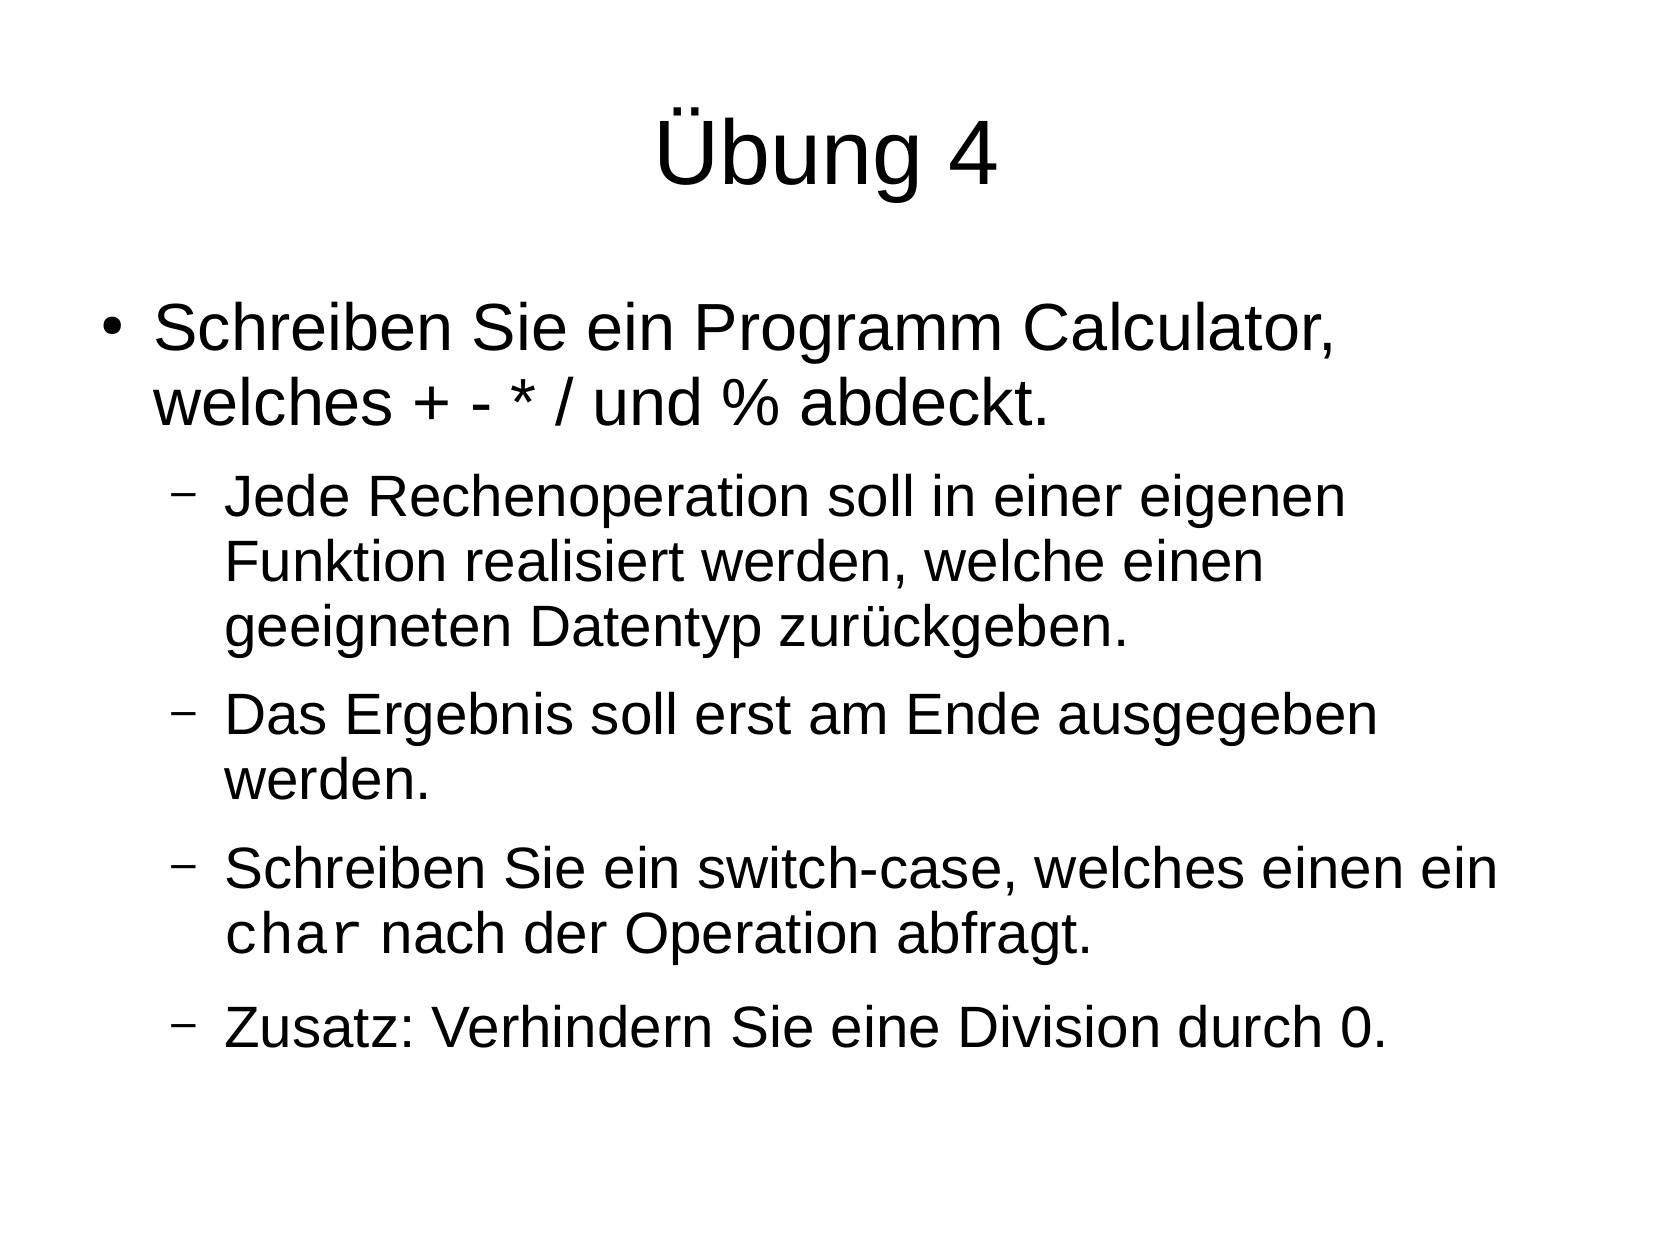

# Übung 4
Schreiben Sie ein Programm Calculator, welches + - * / und % abdeckt.
Jede Rechenoperation soll in einer eigenen Funktion realisiert werden, welche einen geeigneten Datentyp zurückgeben.
Das Ergebnis soll erst am Ende ausgegeben werden.
Schreiben Sie ein switch-case, welches einen ein char nach der Operation abfragt.
Zusatz: Verhindern Sie eine Division durch 0.